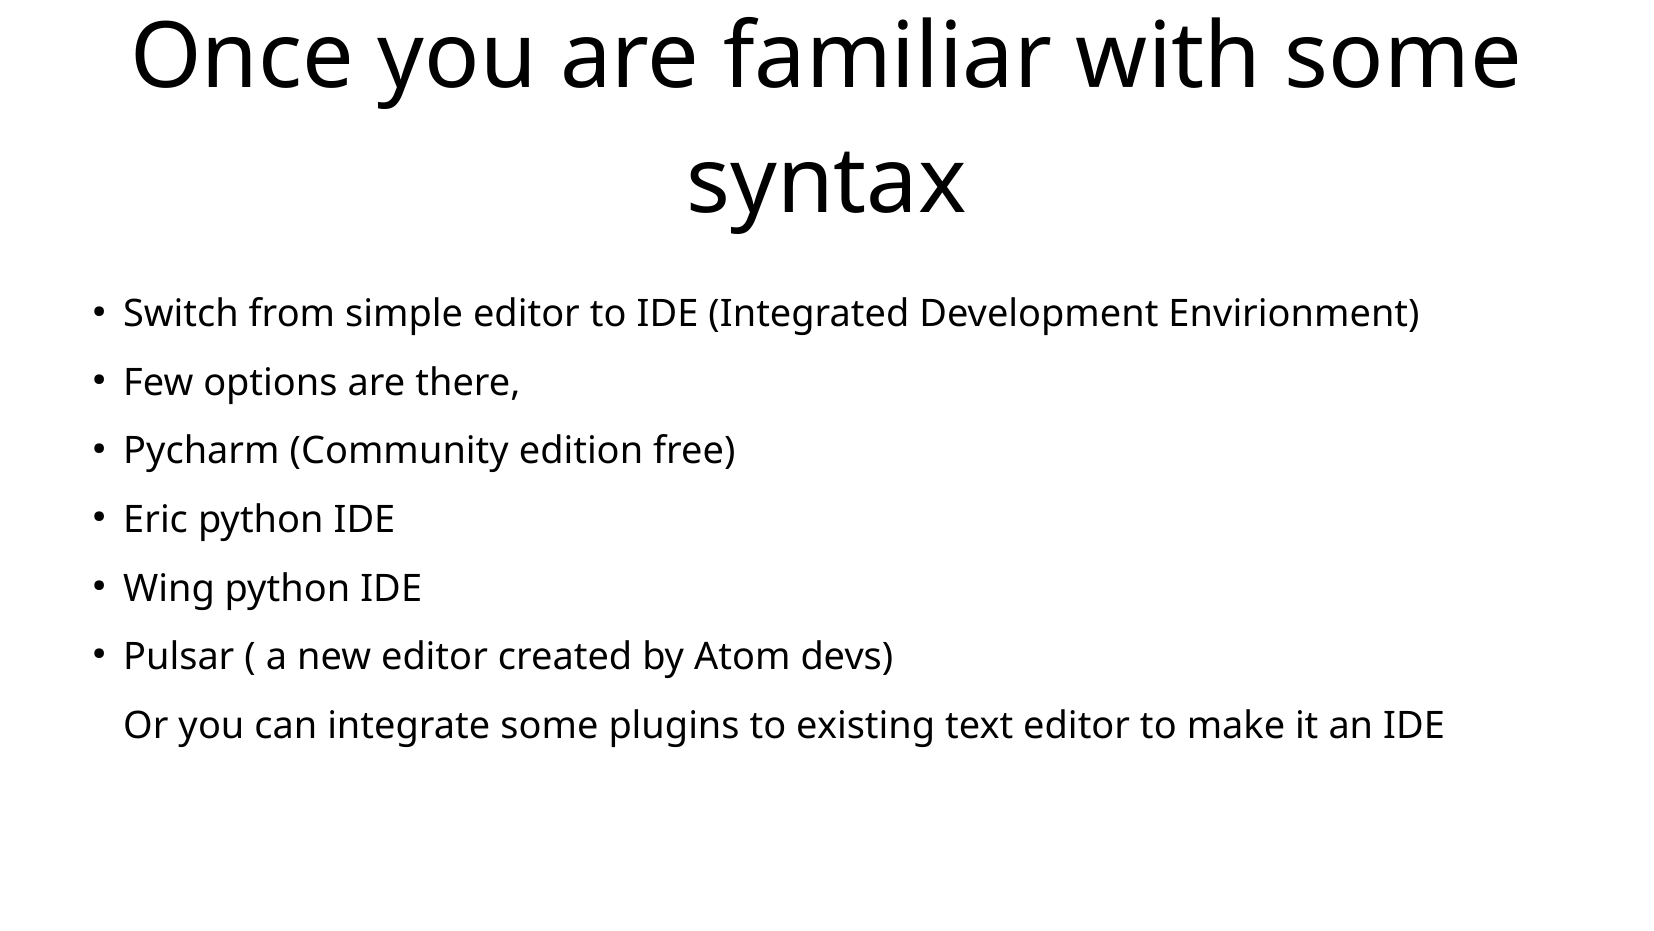

# Once you are familiar with some syntax
Switch from simple editor to IDE (Integrated Development Envirionment)
Few options are there,
Pycharm (Community edition free)
Eric python IDE
Wing python IDE
Pulsar ( a new editor created by Atom devs)
Or you can integrate some plugins to existing text editor to make it an IDE